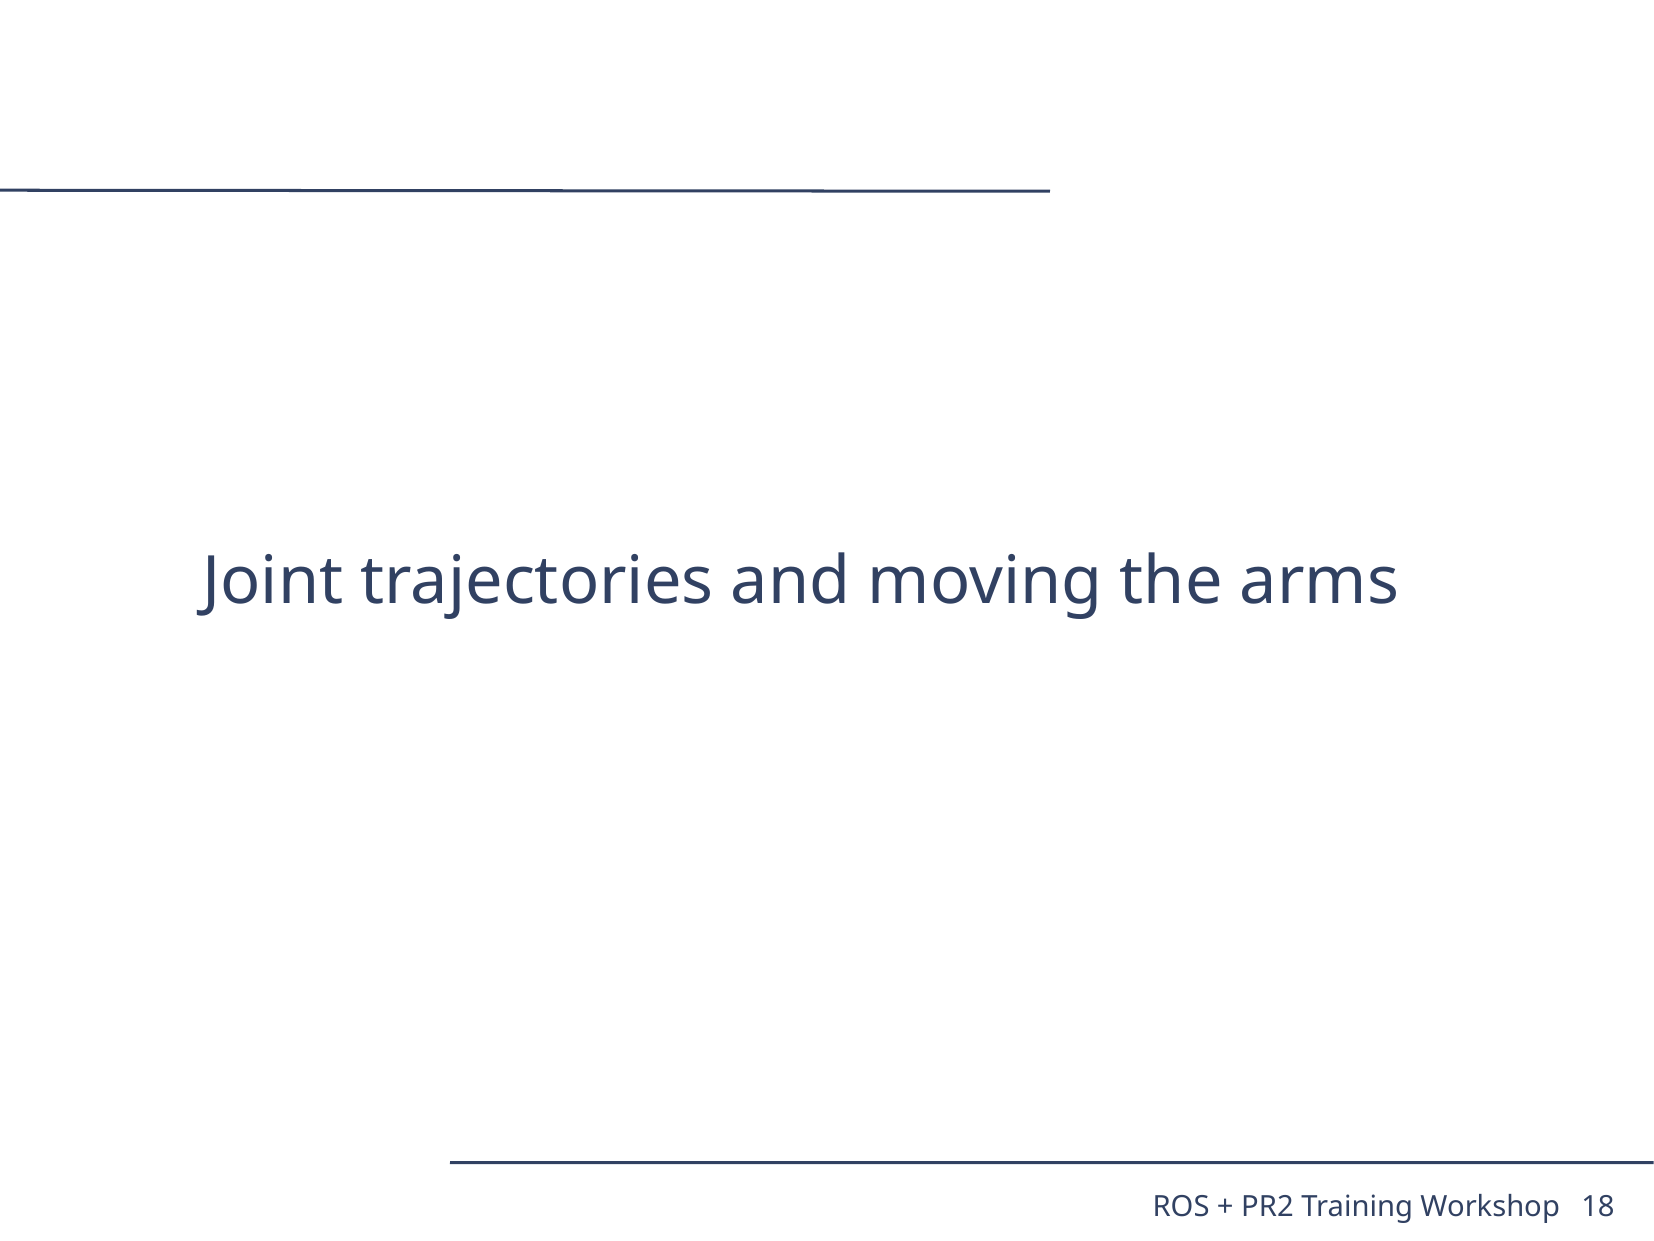

#
Joint trajectories and moving the arms